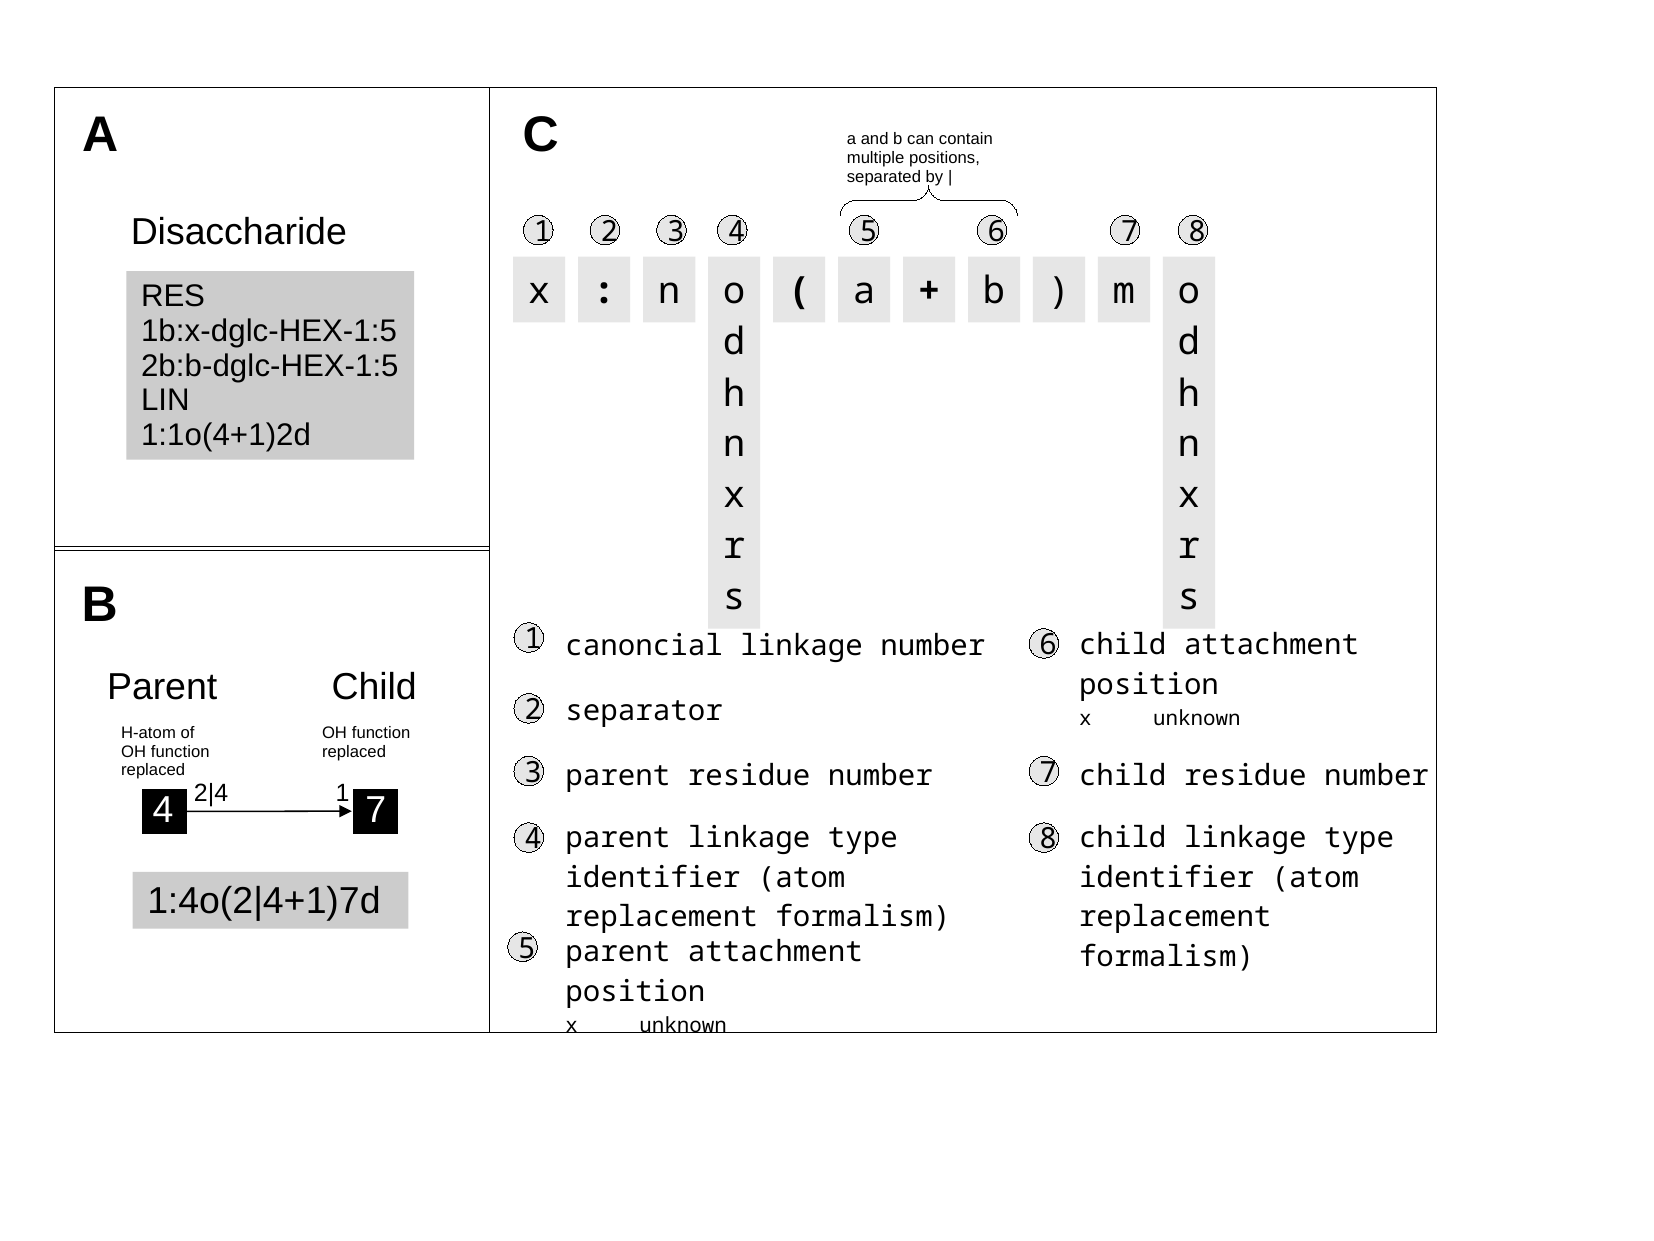

A
C
a and b can contain
multiple positions,
separated by |
Disaccharide
1
2
3
4
5
6
7
8
8
x
:
n
o
d
h
n
x
r
s
(
a
+
b
)
m
o
d
h
n
x
r
s
RES
1b:x-dglc-HEX-1:5
2b:b-dglc-HEX-1:5
LIN
1:1o(4+1)2d
B
child attachment
position
x 	unknown
canoncial linkage number
1
6
Parent
Child
separator
2
H-atom of
OH function
replaced
OH function
replaced
parent residue number
child residue number
3
7
2|4
1
4
7
parent linkage type identifier (atom replacement formalism)
child linkage type
identifier (atom
replacement
formalism)
4
8
1:4o(2|4+1)7d
parent attachment
position
x 	unknown
5